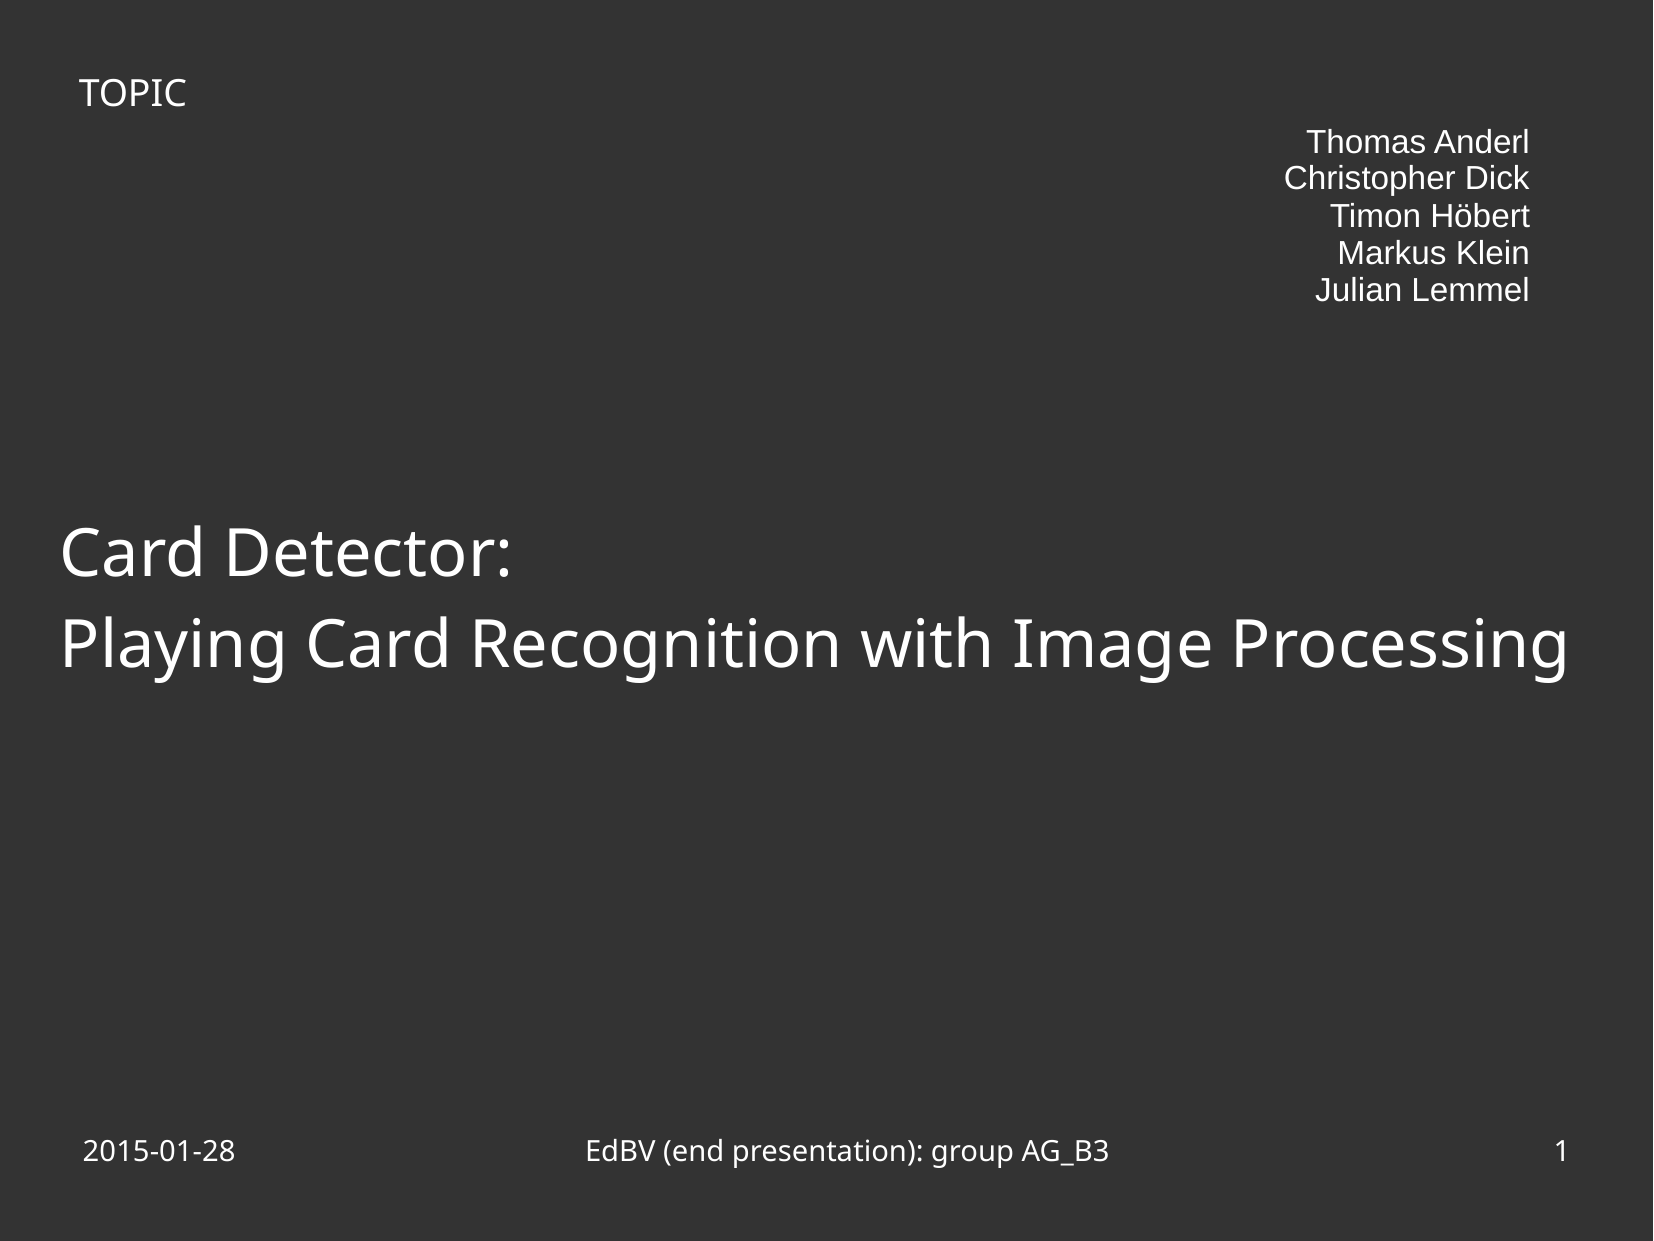

TOPIC
Thomas Anderl
Christopher Dick
Timon Höbert
Markus Klein
Julian Lemmel
Card Detector:
Playing Card Recognition with Image Processing
2015-01-28
EdBV (end presentation): group AG_B3
1